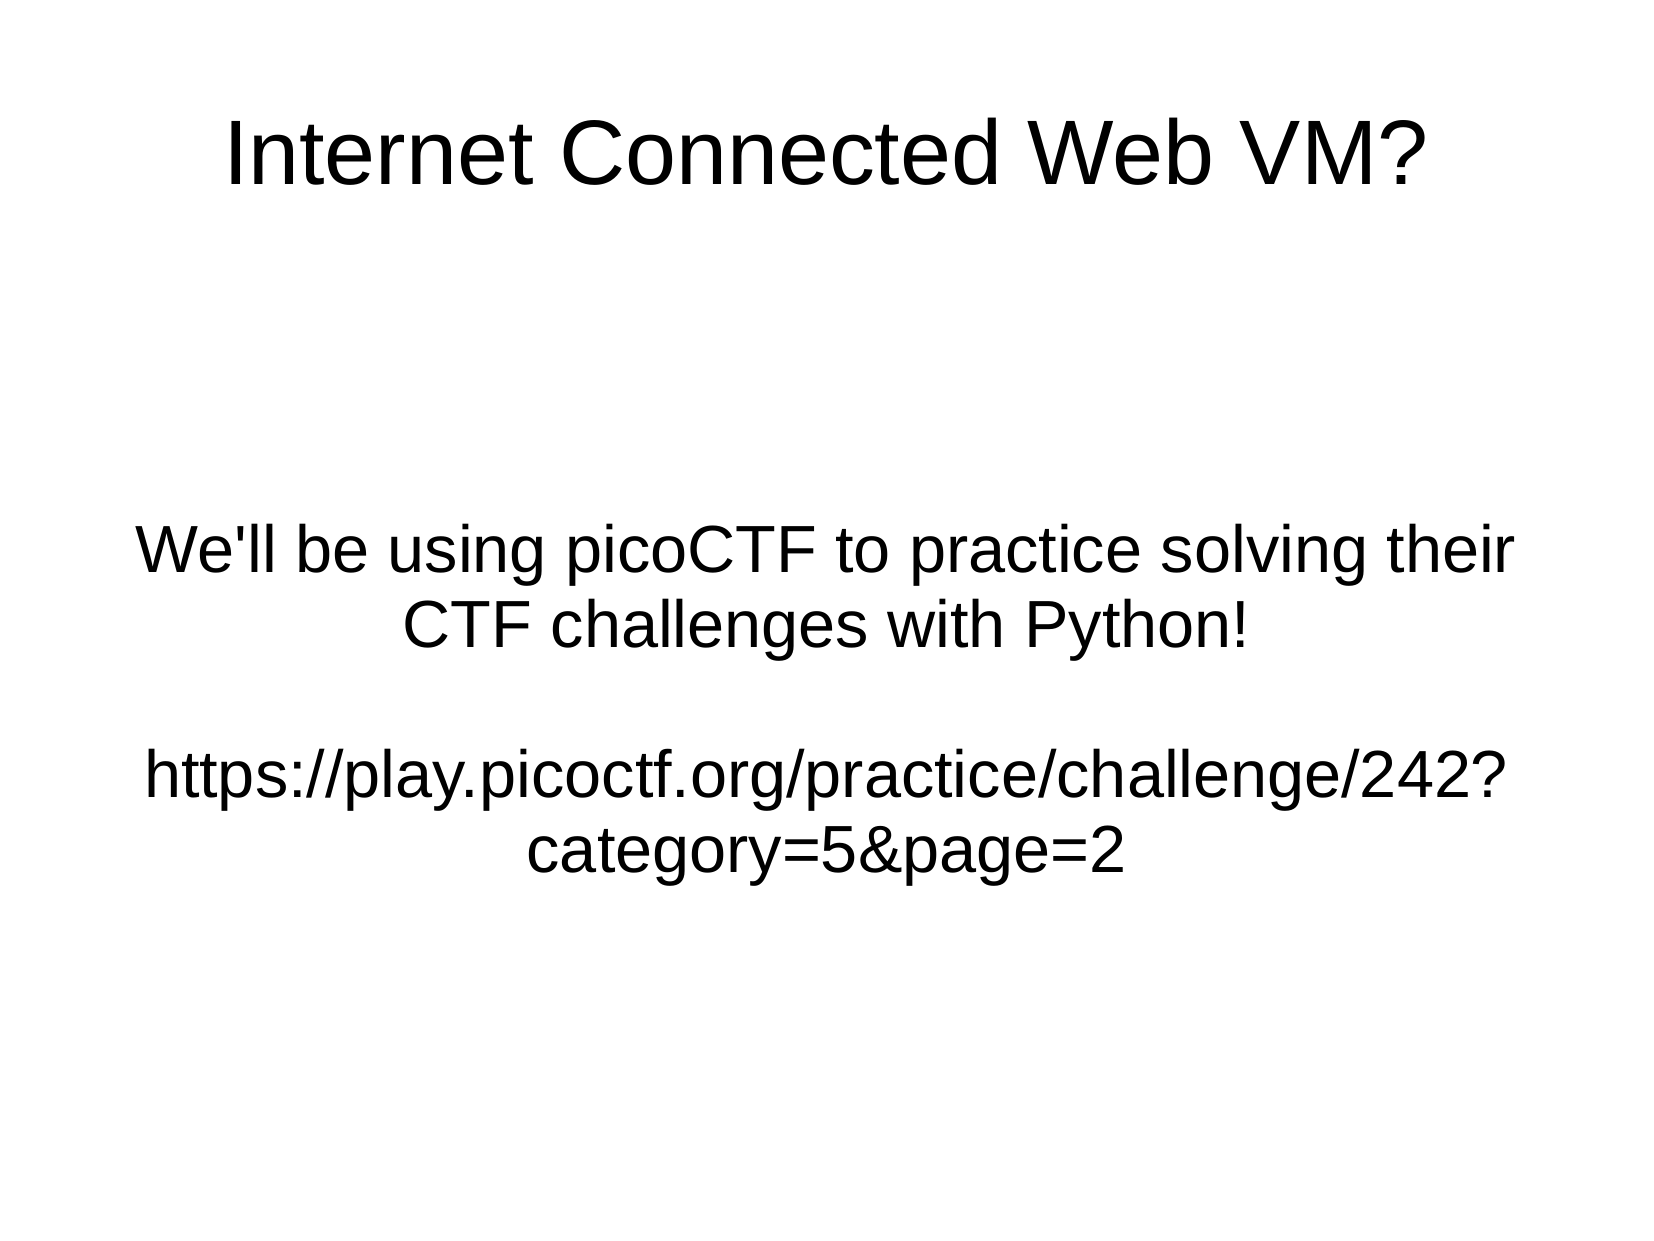

# Internet Connected Web VM?
We'll be using picoCTF to practice solving their CTF challenges with Python!
https://play.picoctf.org/practice/challenge/242?category=5&page=2